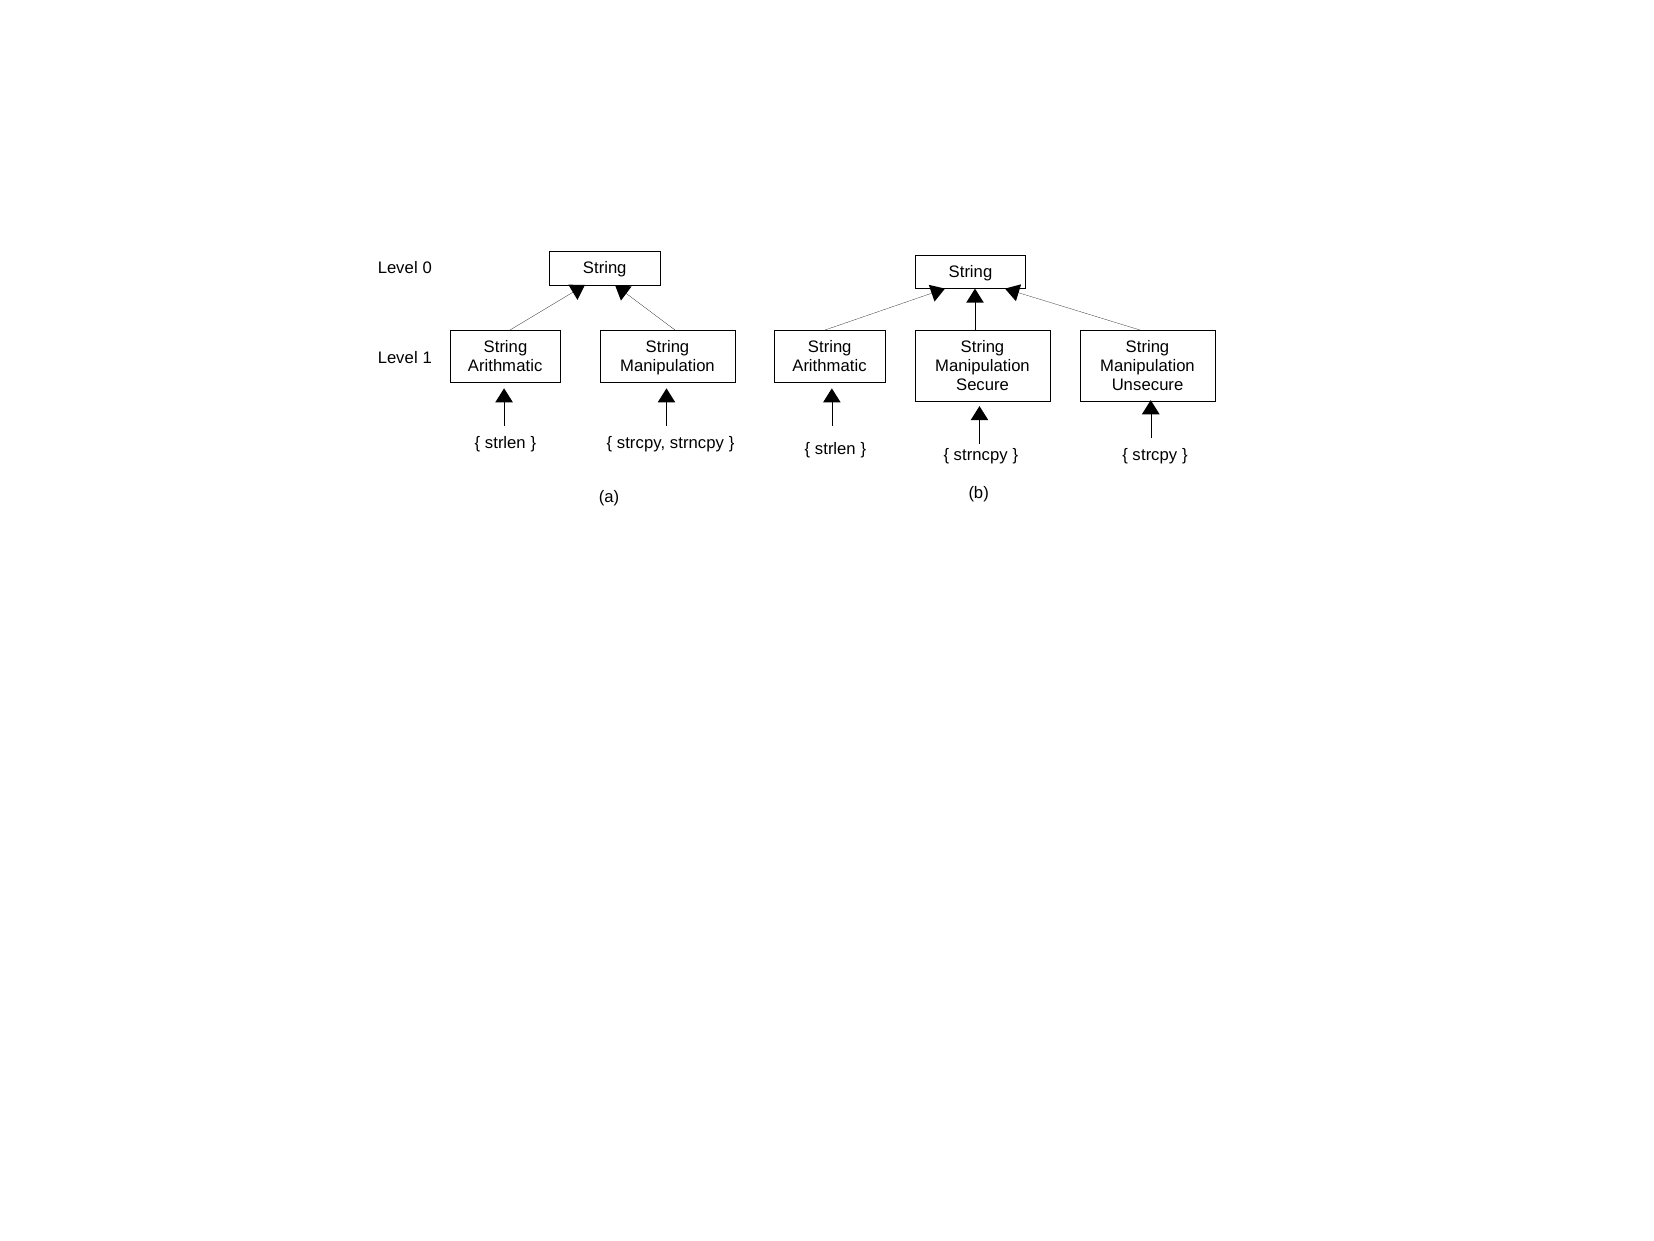

Level 0
String
String
String Arithmatic
String Manipulation
String Arithmatic
String Manipulation Secure
String Manipulation Unsecure
Level 1
{ strlen }
{ strcpy, strncpy }
{ strlen }
{ strncpy }
(b)
(a)
{ strcpy }